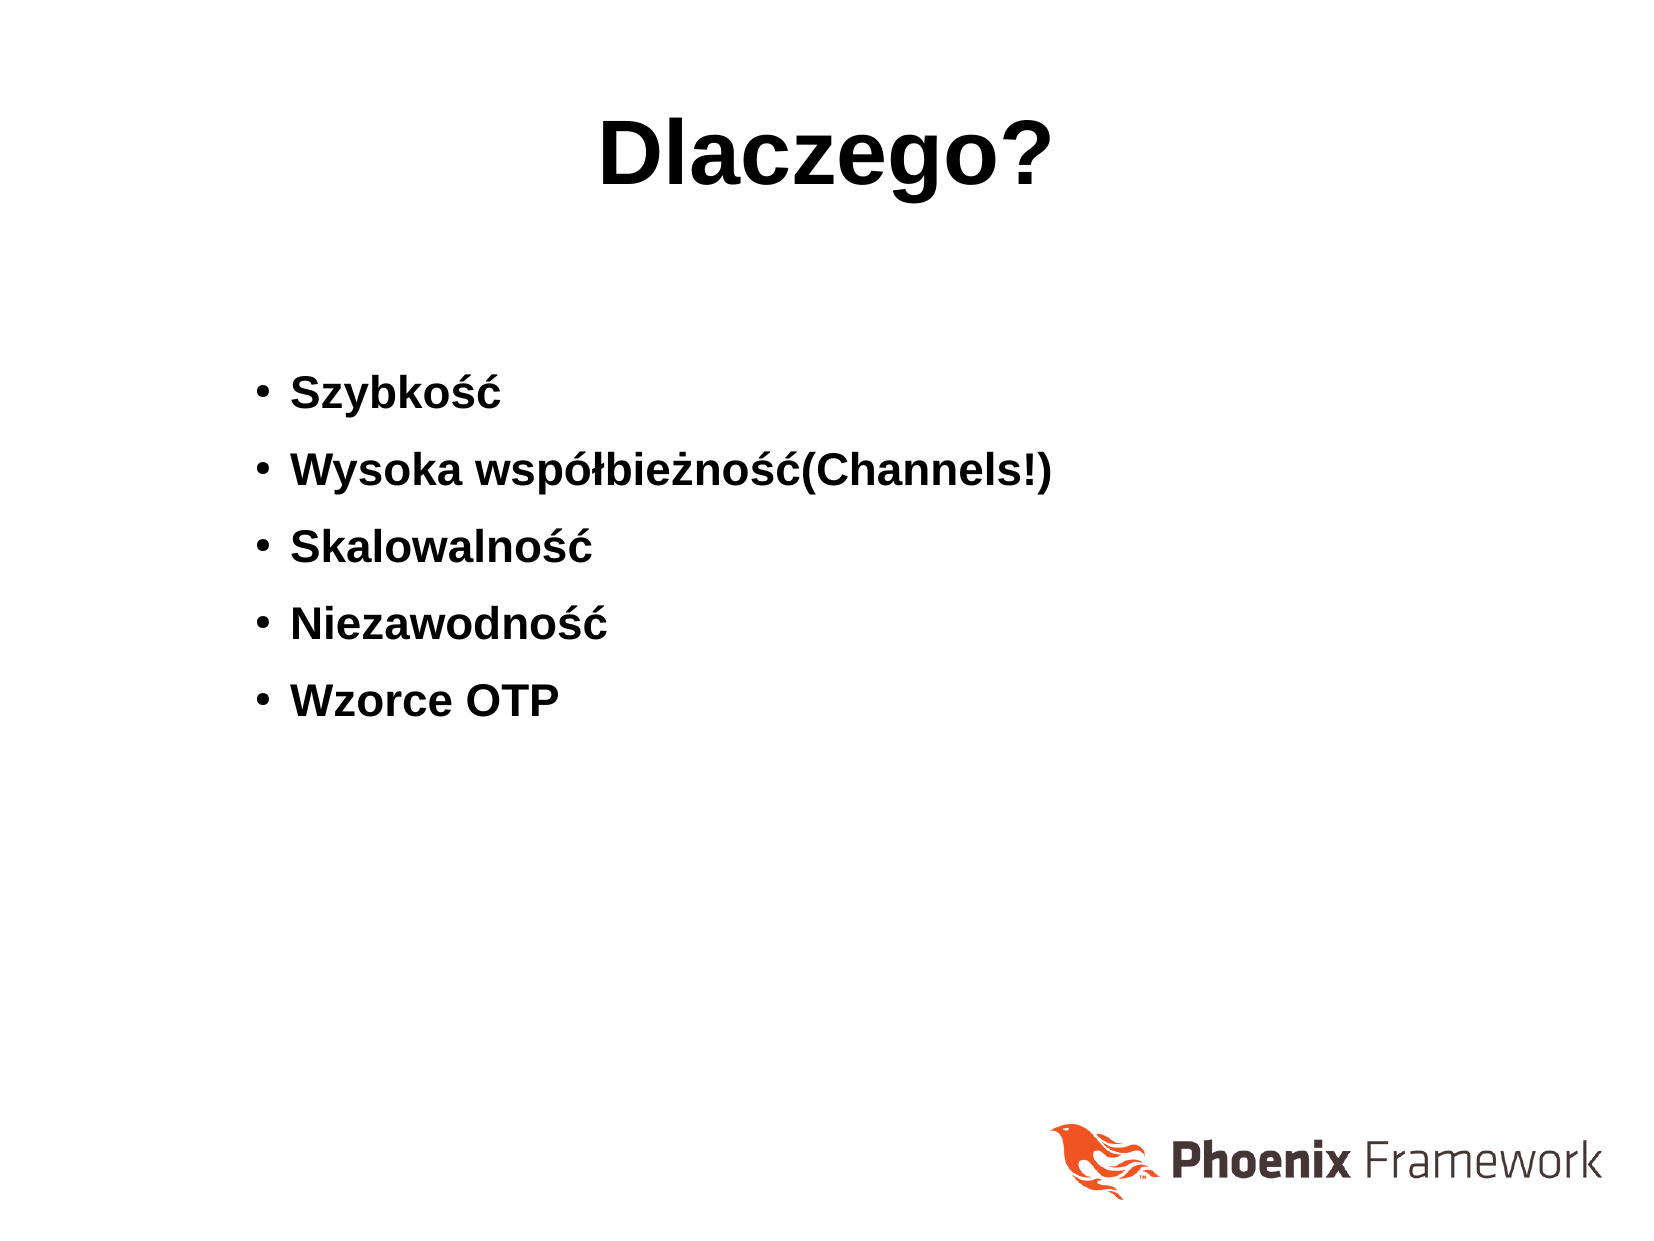

# Dlaczego?
Szybkość
Wysoka współbieżność(Channels!)
Skalowalność
Niezawodność
Wzorce OTP